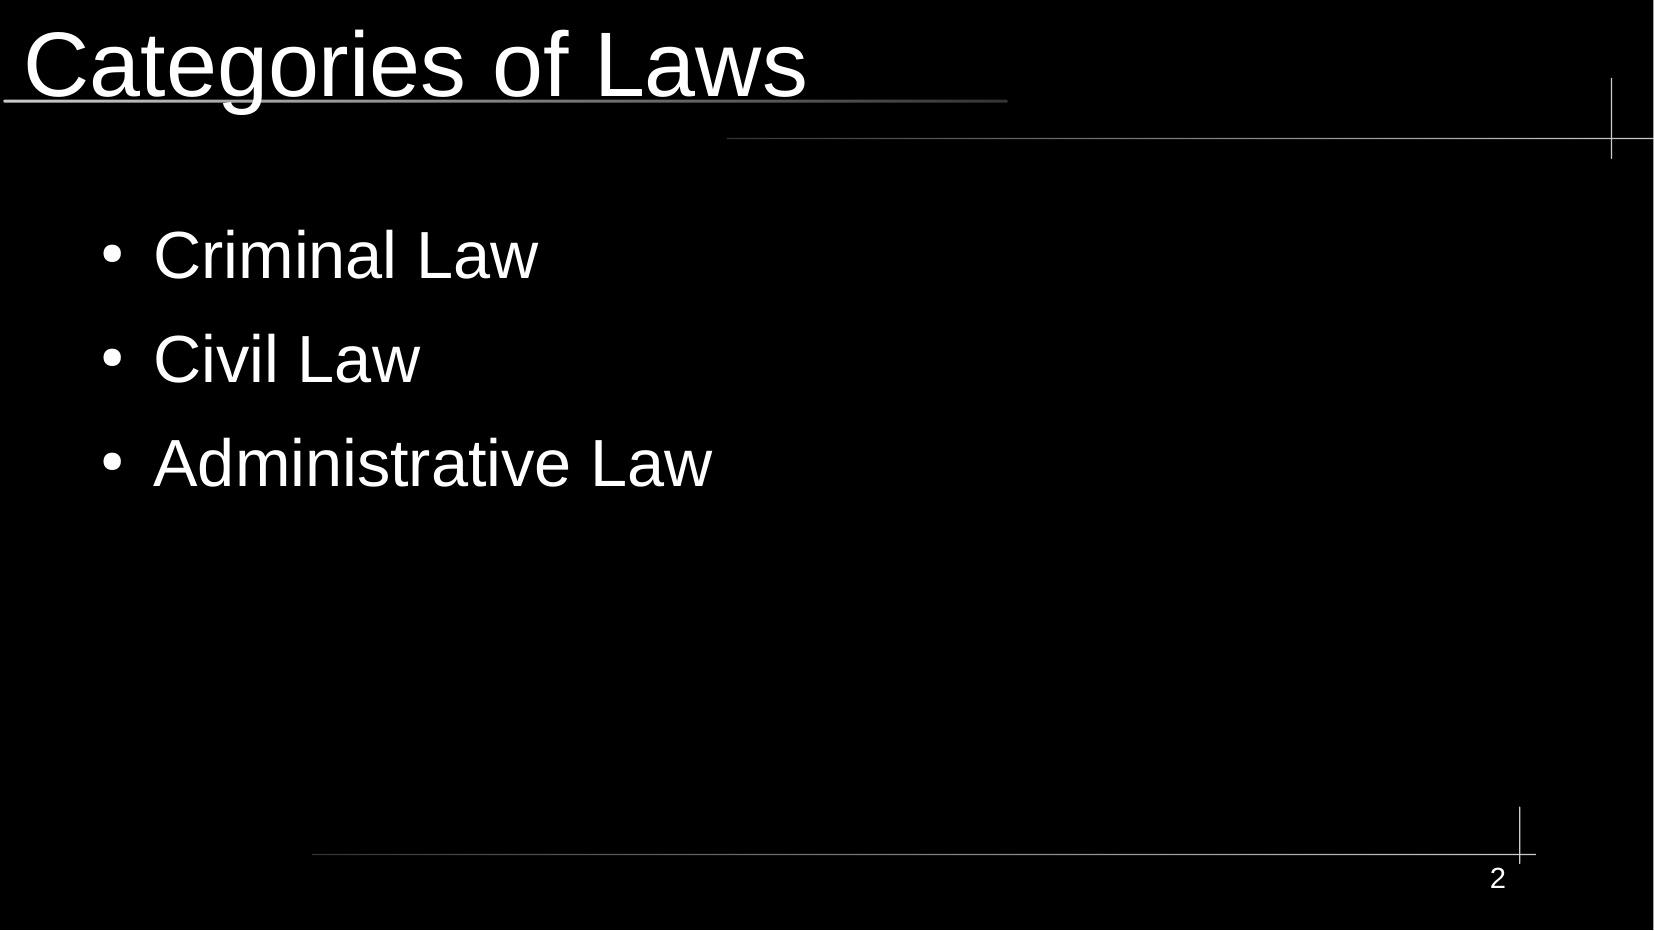

# Categories of Laws
Criminal Law
Civil Law
Administrative Law
2